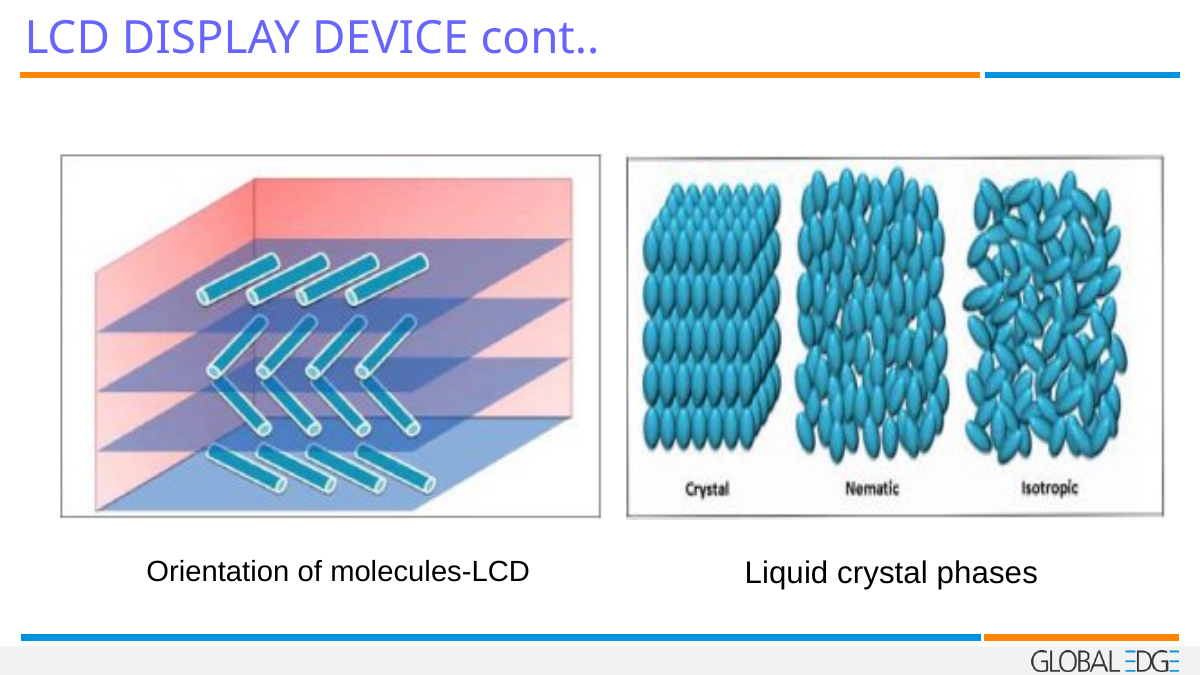

# LCD DISPLAY DEVICE cont..
Orientation of molecules-LCD
Liquid crystal phases